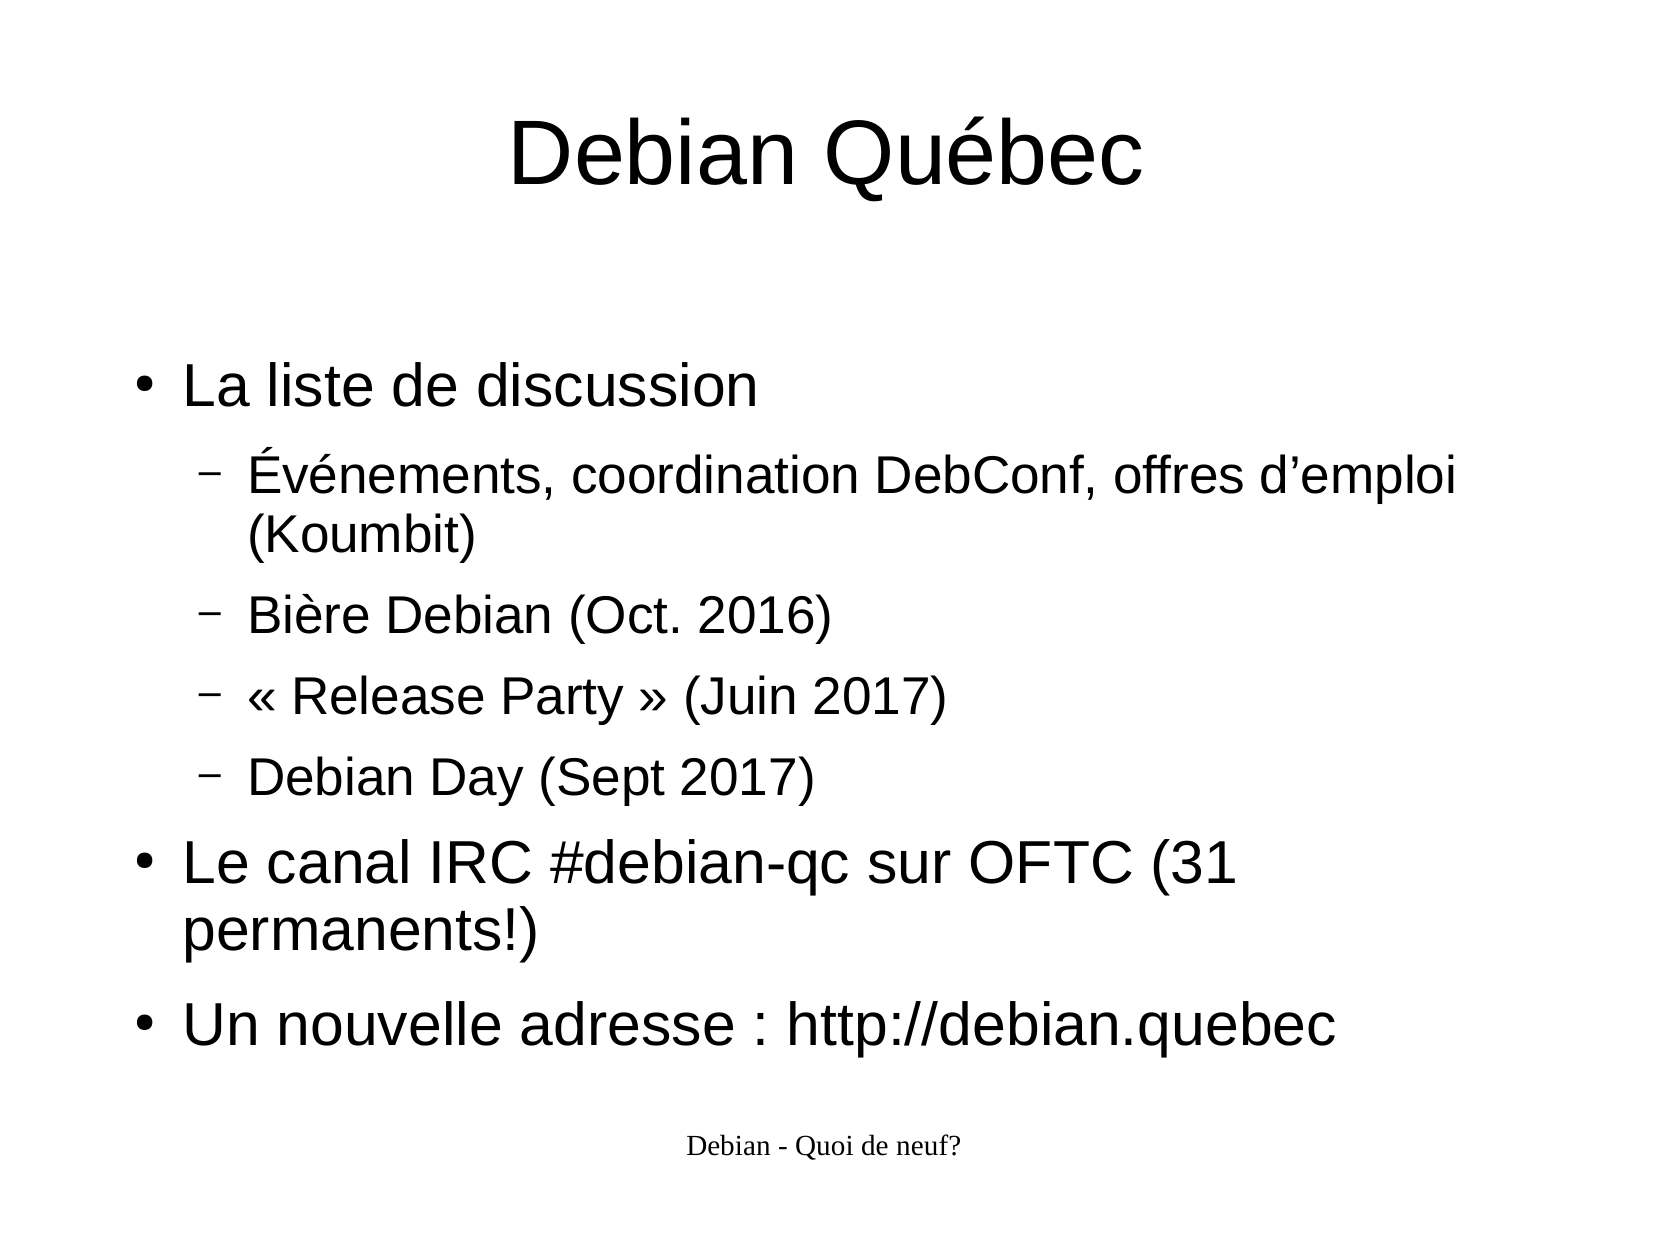

# Debian Québec
La liste de discussion
Événements, coordination DebConf, offres d’emploi (Koumbit)
Bière Debian (Oct. 2016)
« Release Party » (Juin 2017)
Debian Day (Sept 2017)
Le canal IRC #debian-qc sur OFTC (31 permanents!)
Un nouvelle adresse : http://debian.quebec
Debian - Quoi de neuf?